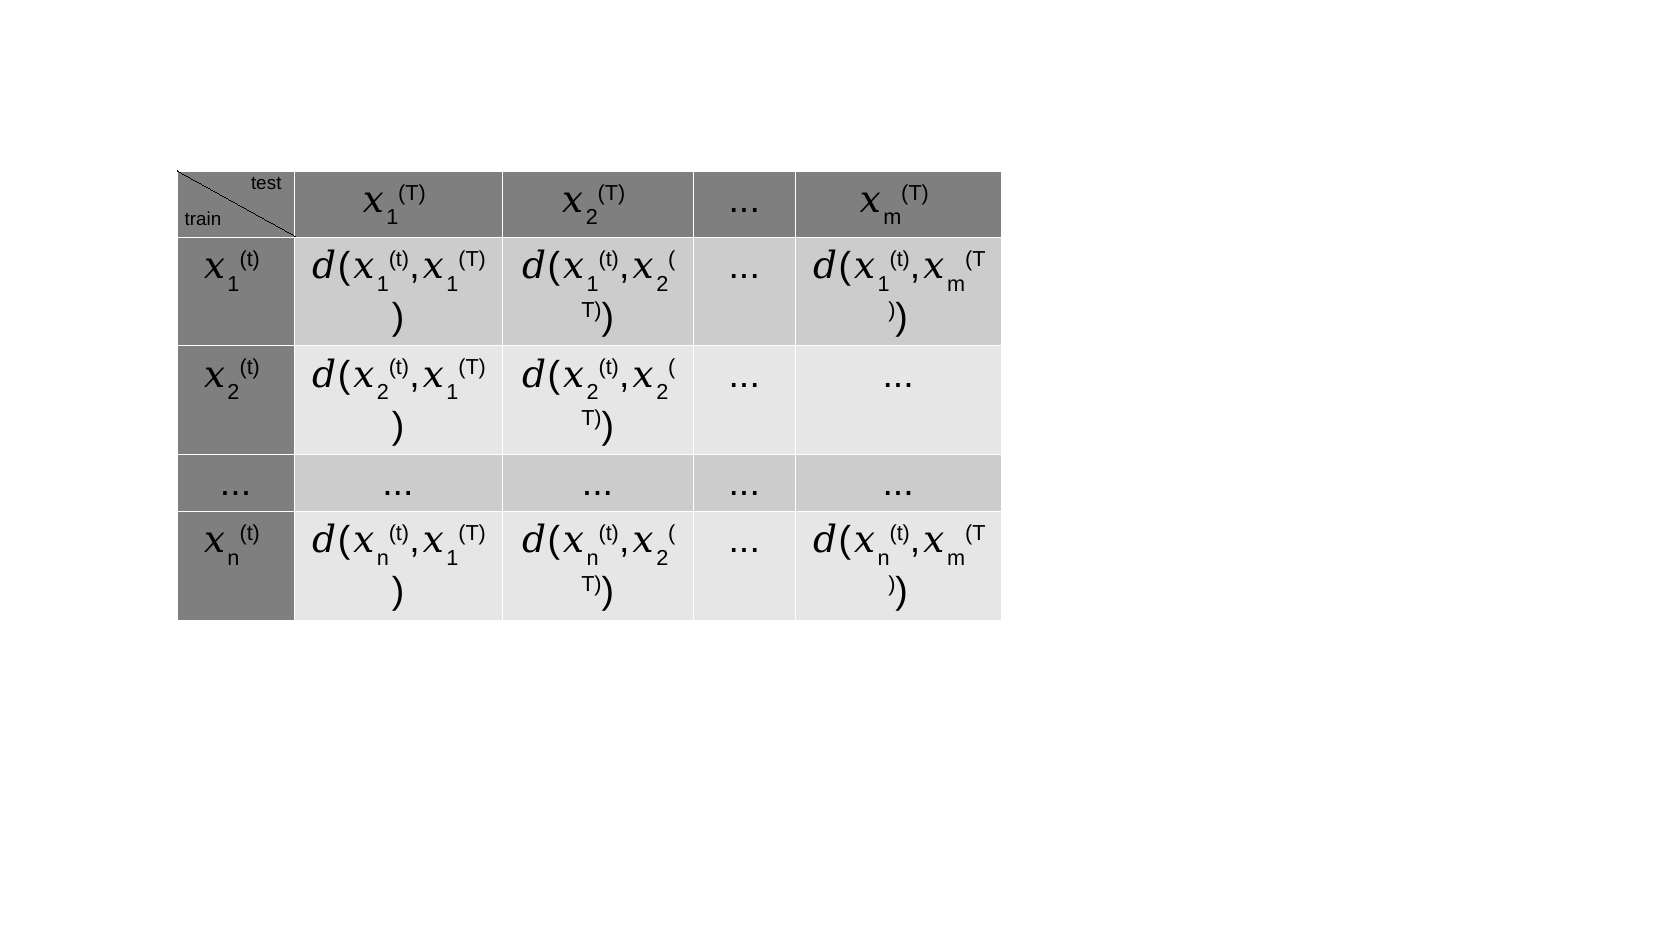

test
| | 𝑥1(T) | 𝑥2(T) | ... | 𝑥m(T) |
| --- | --- | --- | --- | --- |
| 𝑥1(t) | 𝑑(𝑥1(t),𝑥1(T)) | 𝑑(𝑥1(t),𝑥2(T)) | ... | 𝑑(𝑥1(t),𝑥m(T)) |
| 𝑥2(t) | 𝑑(𝑥2(t),𝑥1(T)) | 𝑑(𝑥2(t),𝑥2(T)) | ... | ... |
| ... | ... | ... | ... | ... |
| 𝑥n(t) | 𝑑(𝑥n(t),𝑥1(T)) | 𝑑(𝑥n(t),𝑥2(T)) | ... | 𝑑(𝑥n(t),𝑥m(T)) |
train